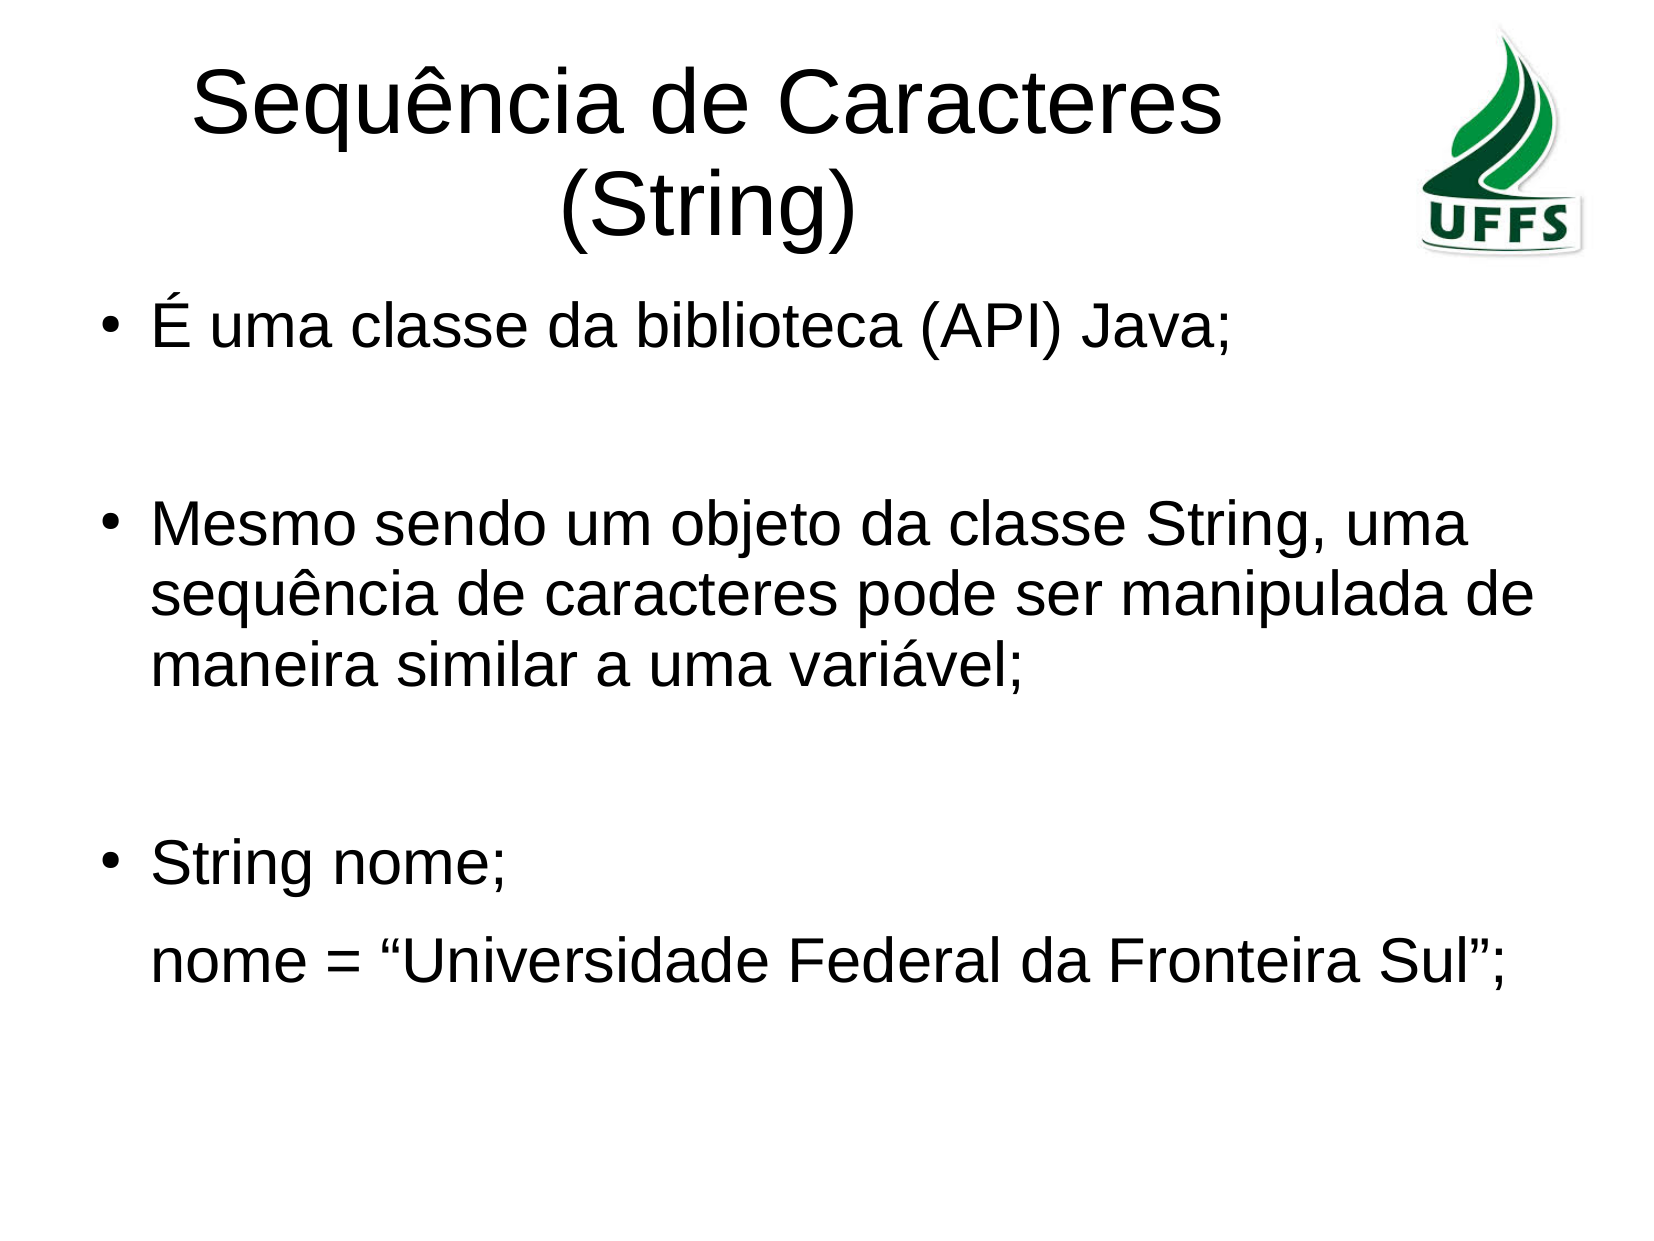

# Sequência de Caracteres (String)
É uma classe da biblioteca (API) Java;
Mesmo sendo um objeto da classe String, uma sequência de caracteres pode ser manipulada de maneira similar a uma variável;
String nome;
nome = “Universidade Federal da Fronteira Sul”;